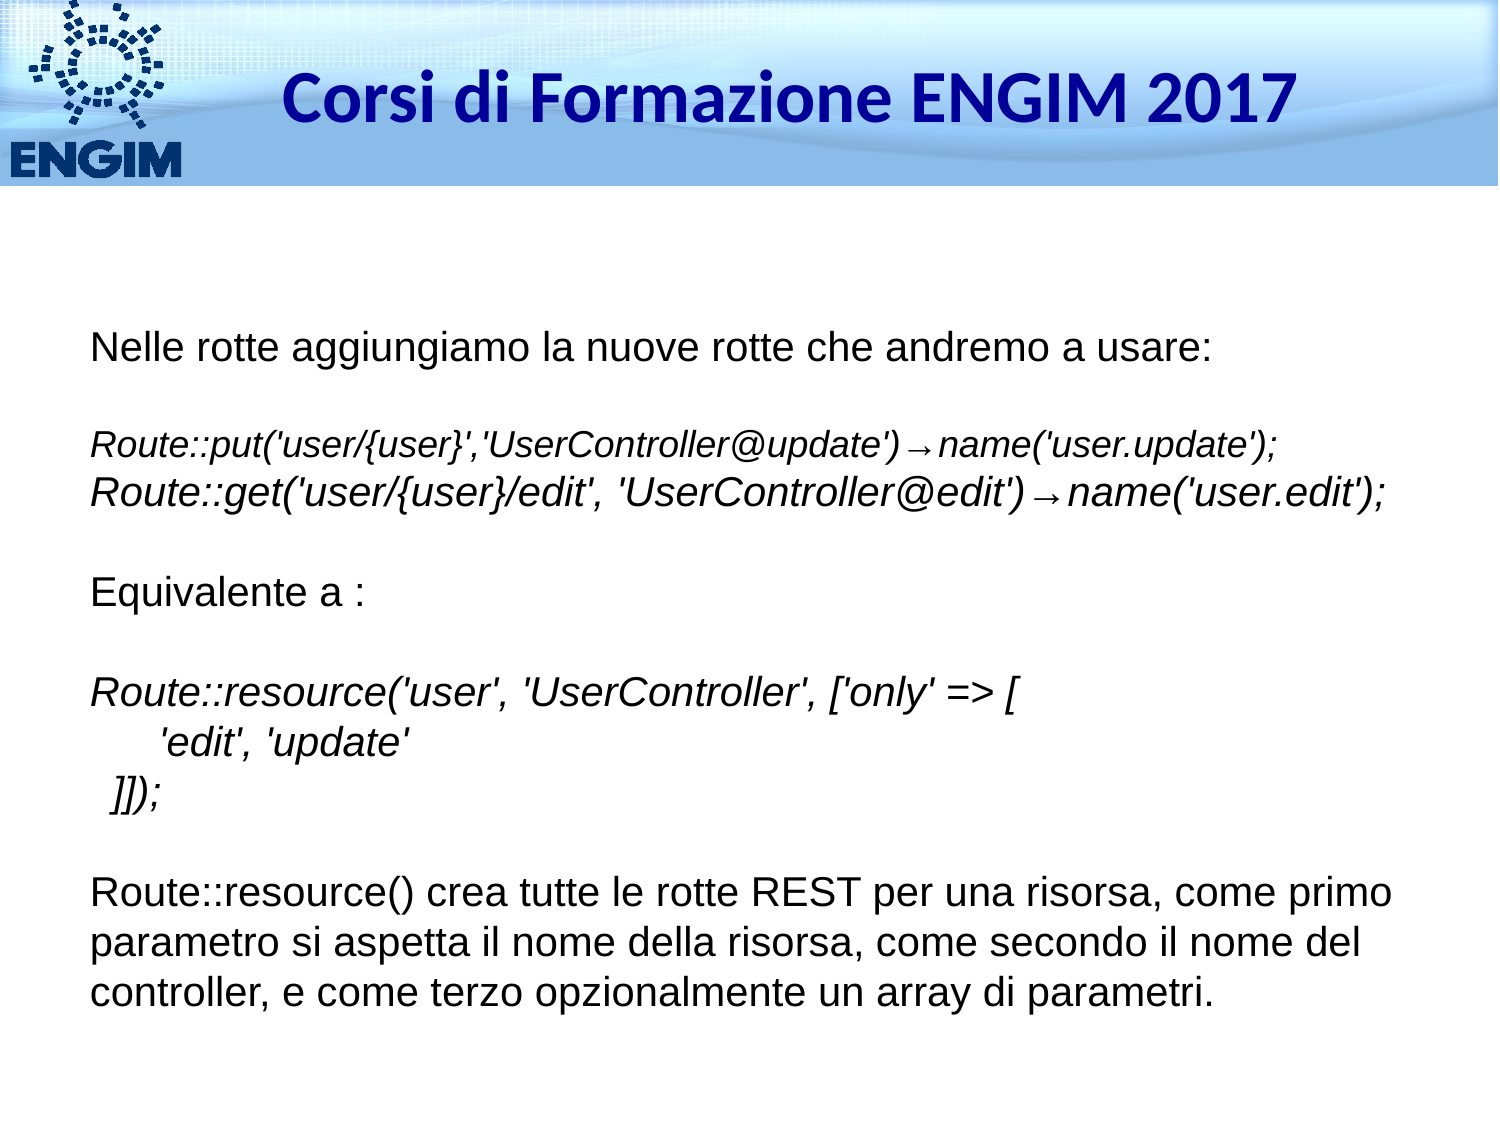

Corsi di Formazione ENGIM 2017
Nelle rotte aggiungiamo la nuove rotte che andremo a usare:
Route::put('user/{user}','UserController@update')→name('user.update');
Route::get('user/{user}/edit', 'UserController@edit')→name('user.edit');
Equivalente a :
Route::resource('user', 'UserController', ['only' => [
 'edit', 'update'
 ]]);
Route::resource() crea tutte le rotte REST per una risorsa, come primo parametro si aspetta il nome della risorsa, come secondo il nome del controller, e come terzo opzionalmente un array di parametri.